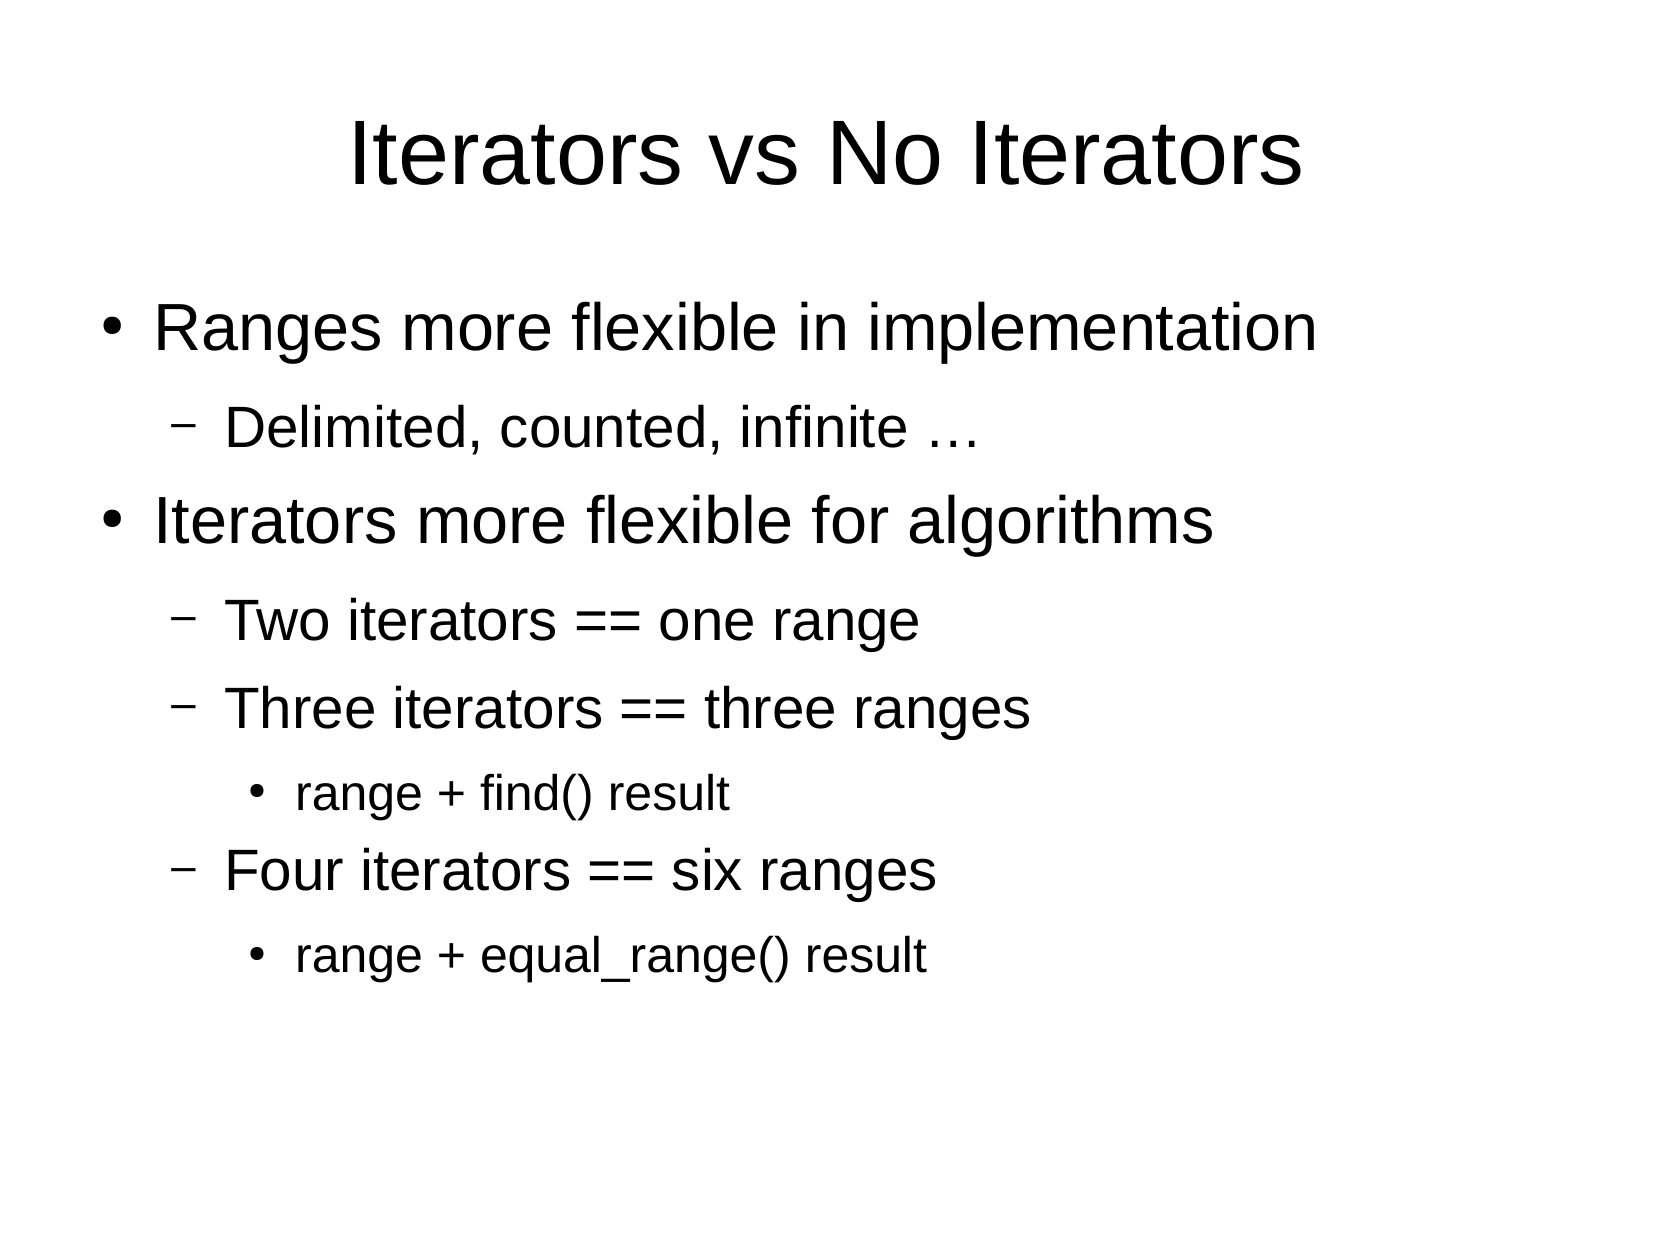

# Iterators vs No Iterators
Ranges more flexible in implementation
Delimited, counted, infinite …
Iterators more flexible for algorithms
Two iterators == one range
Three iterators == three ranges
range + find() result
Four iterators == six ranges
range + equal_range() result